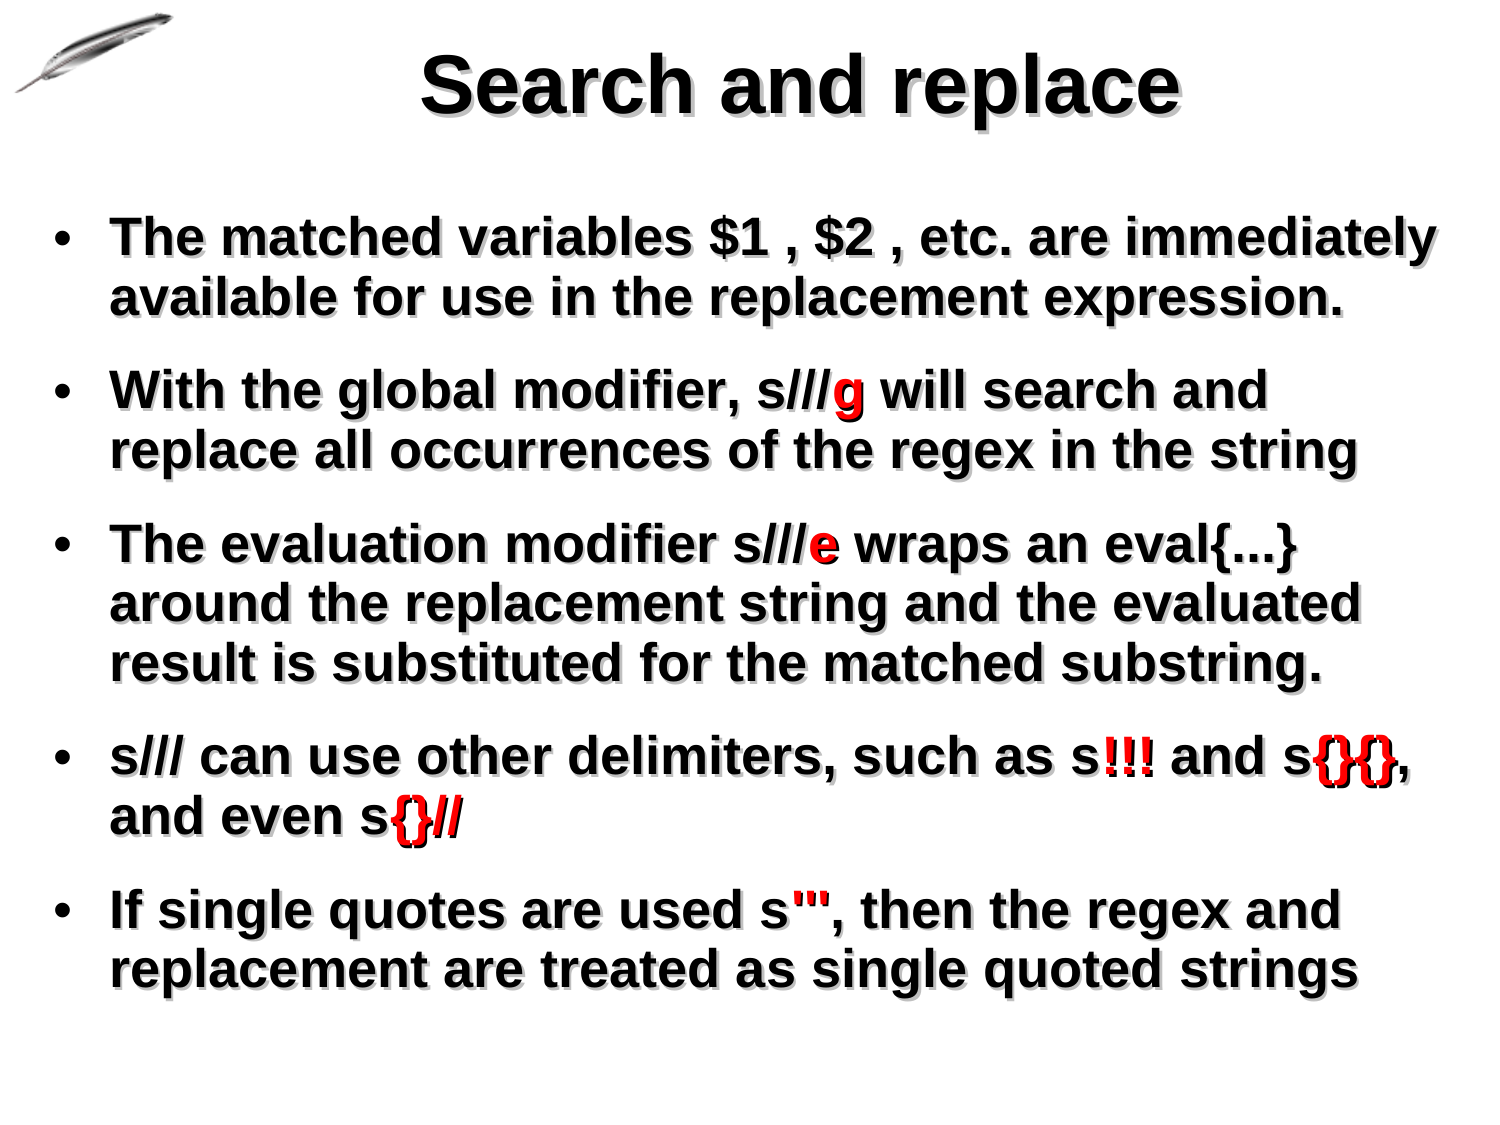

# Search and replace
The matched variables $1 , $2 , etc. are immediately available for use in the replacement expression.
With the global modifier, s///g will search and replace all occurrences of the regex in the string
The evaluation modifier s///e wraps an eval{...} around the replacement string and the evaluated result is substituted for the matched substring.
s/// can use other delimiters, such as s!!! and s{}{}, and even s{}//
If single quotes are used s''', then the regex and replacement are treated as single quoted strings